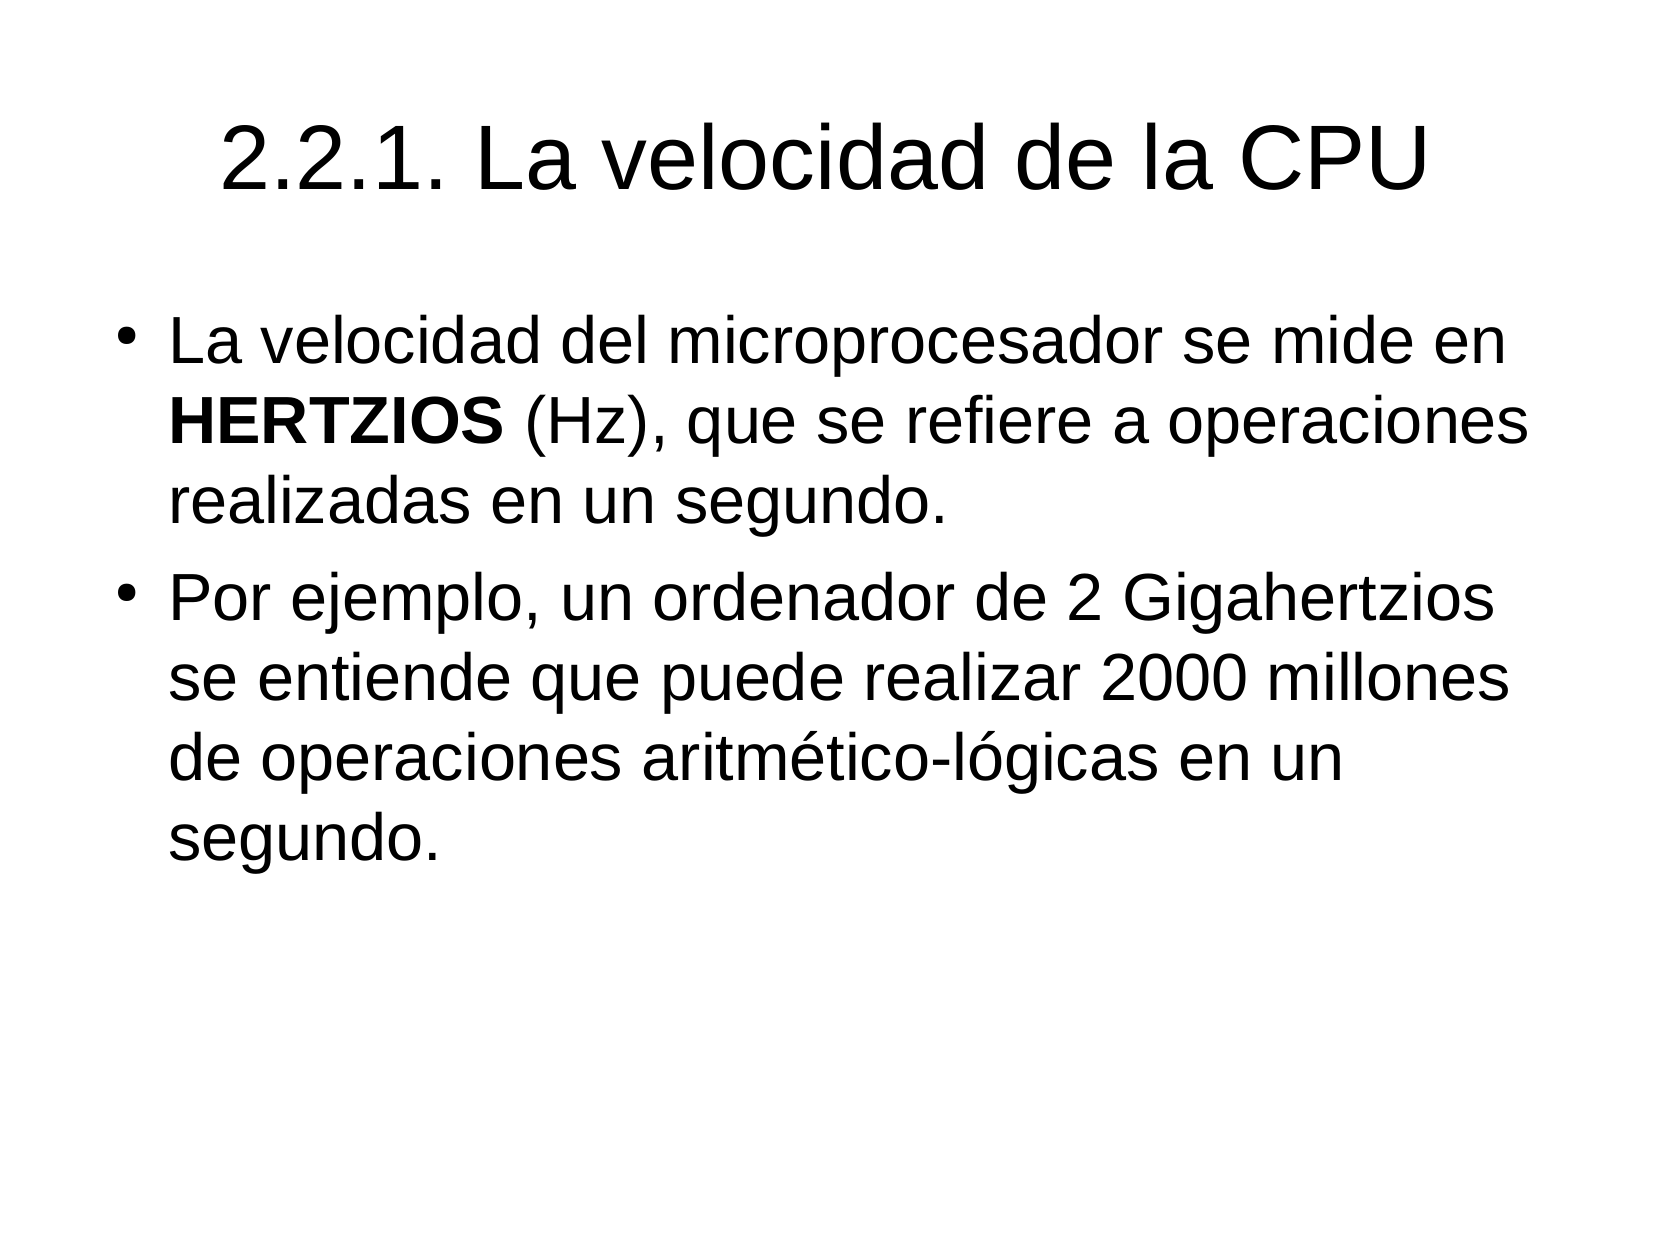

# 2.2.1. La velocidad de la CPU
La velocidad del microprocesador se mide en HERTZIOS (Hz), que se refiere a operaciones realizadas en un segundo.
Por ejemplo, un ordenador de 2 Gigahertzios se entiende que puede realizar 2000 millones de operaciones aritmético-lógicas en un segundo.